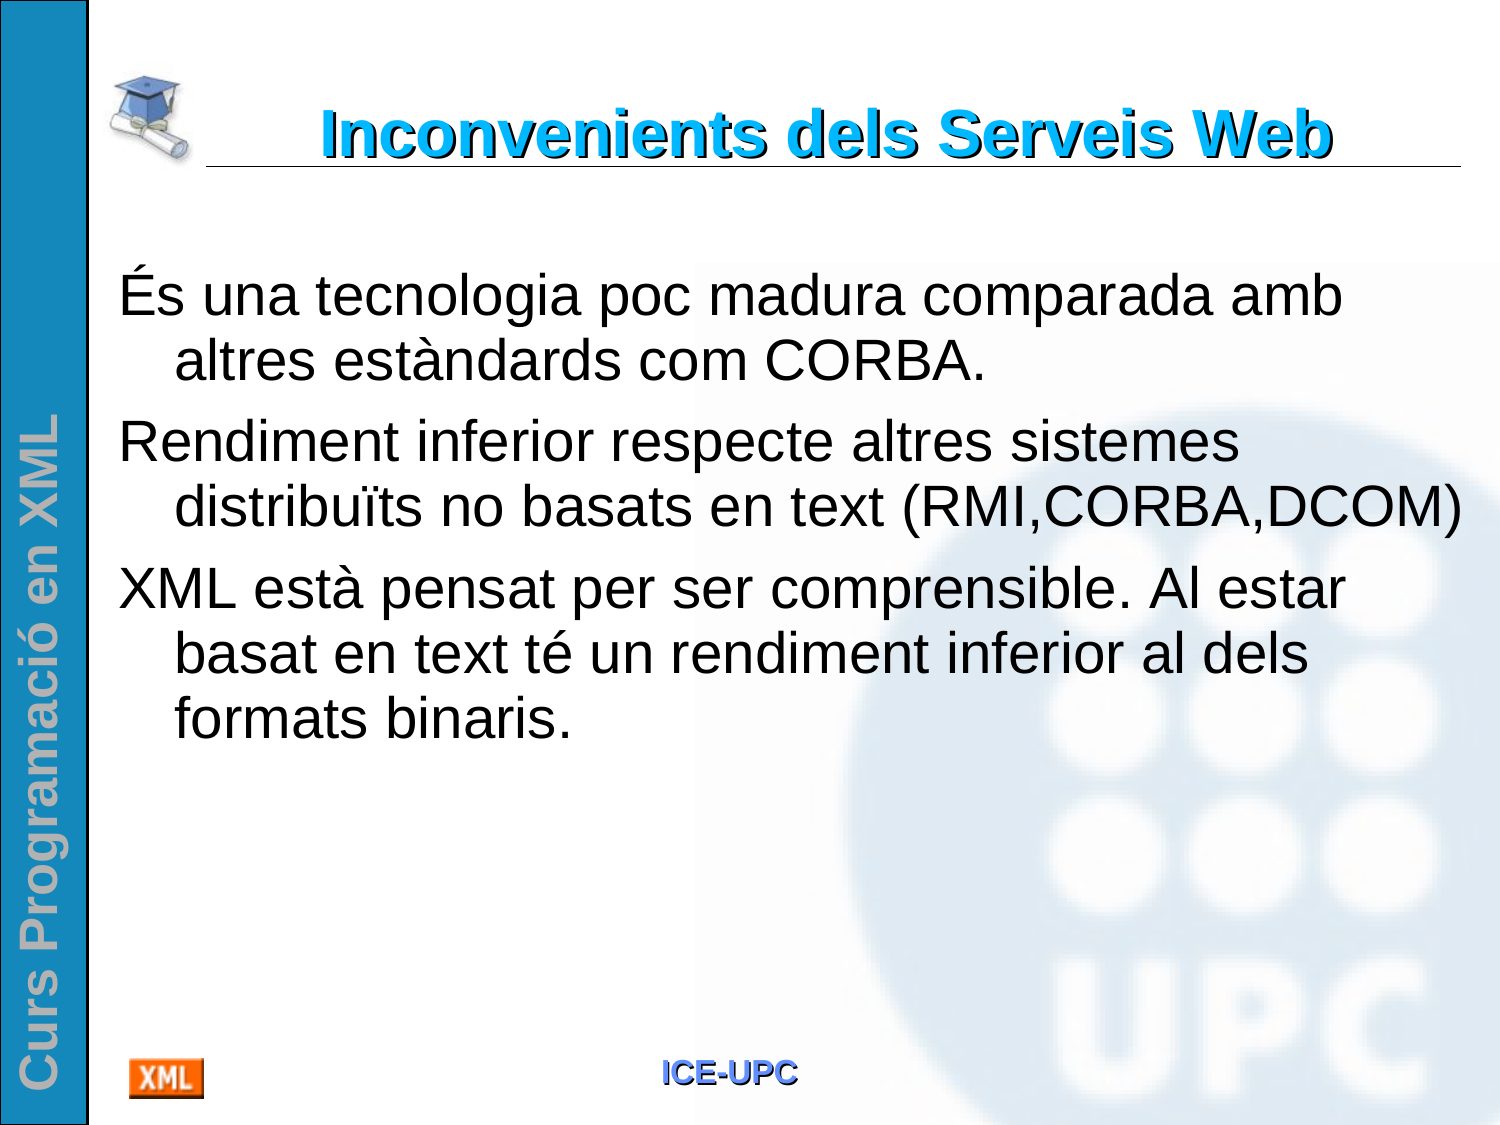

# Inconvenients dels Serveis Web
És una tecnologia poc madura comparada amb altres estàndards com CORBA.
Rendiment inferior respecte altres sistemes distribuïts no basats en text (RMI,CORBA,DCOM)
XML està pensat per ser comprensible. Al estar basat en text té un rendiment inferior al dels formats binaris.